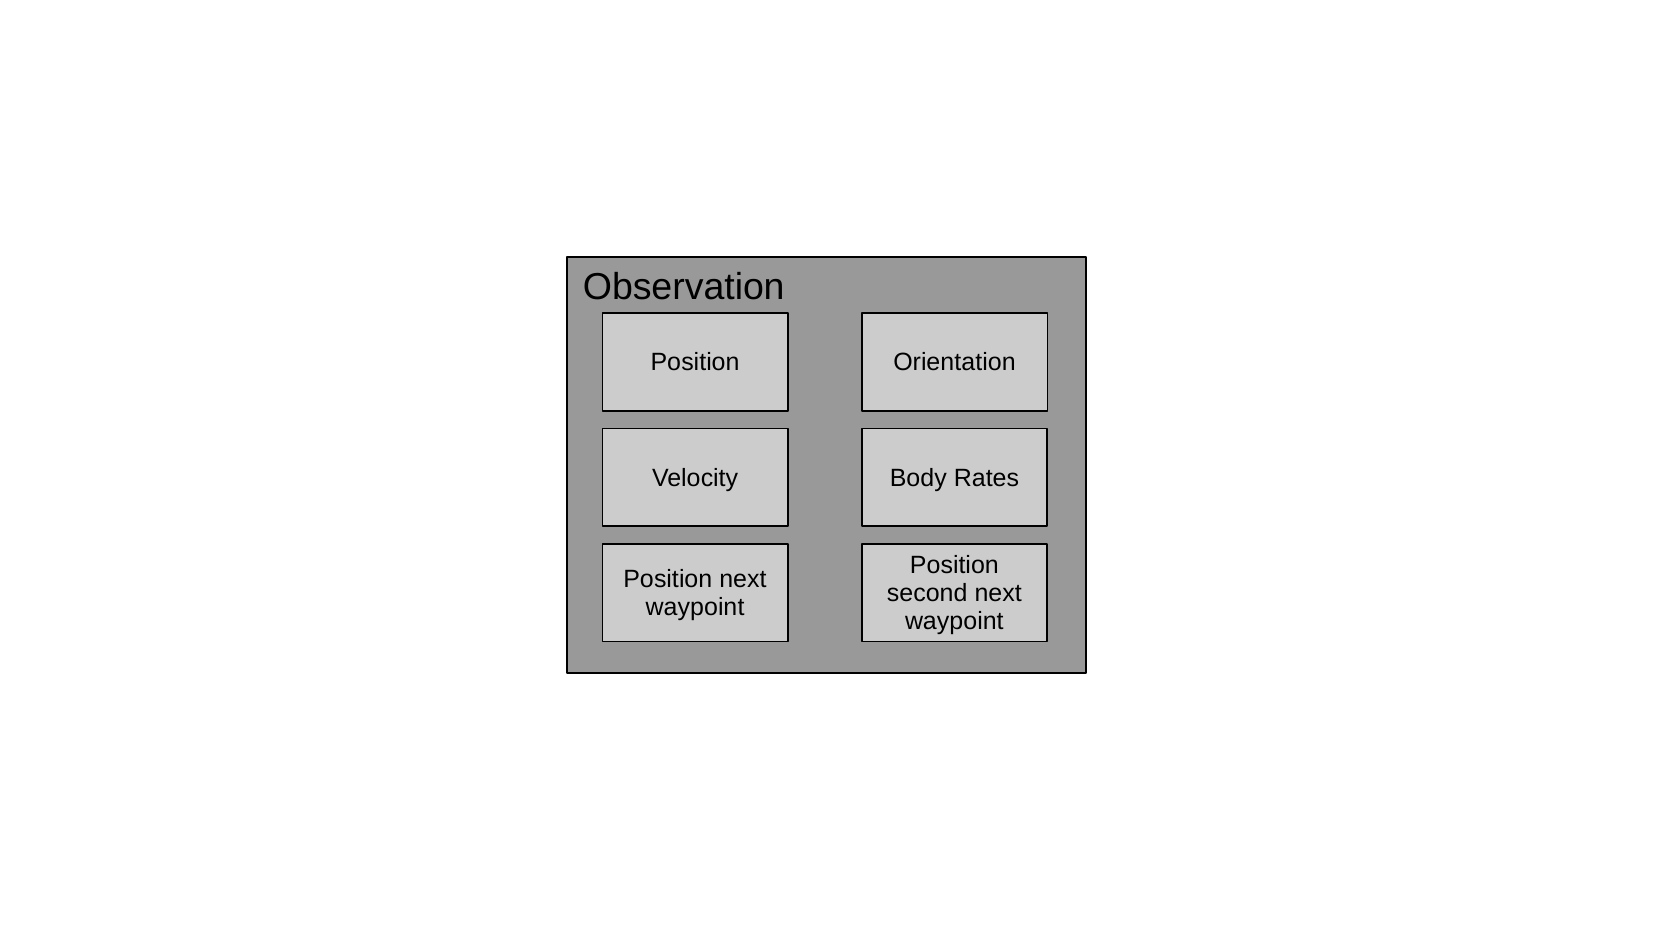

Observation
Position
Orientation
Velocity
Body Rates
Position next waypoint
Position second next waypoint